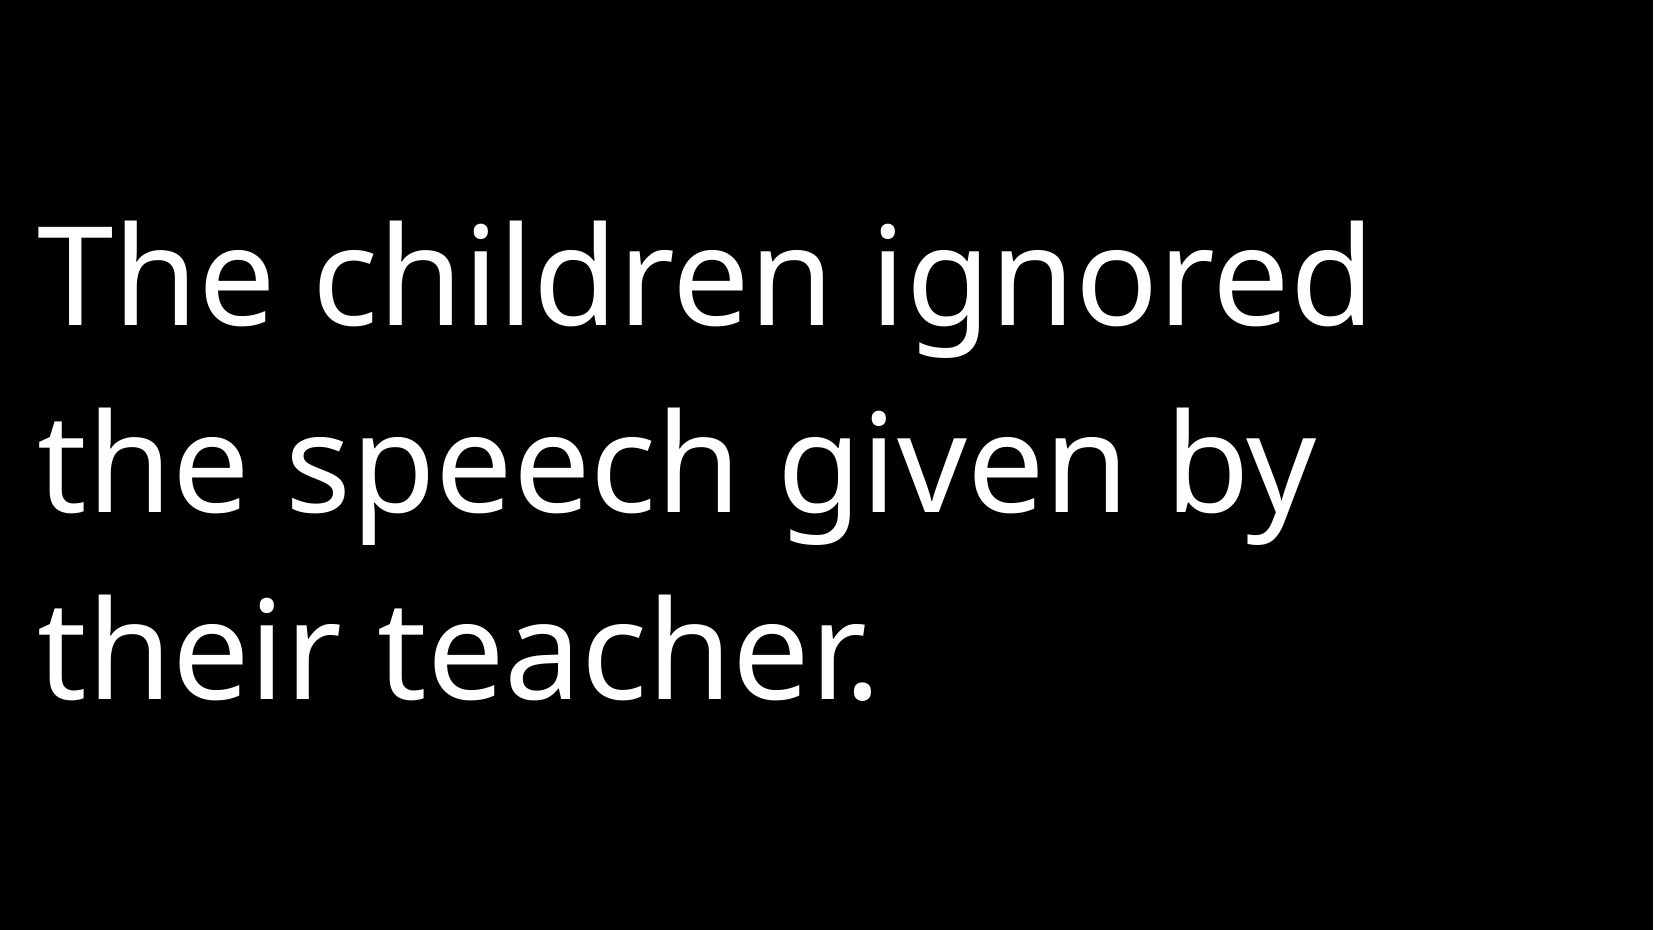

# The children ignored the speech given by their teacher.